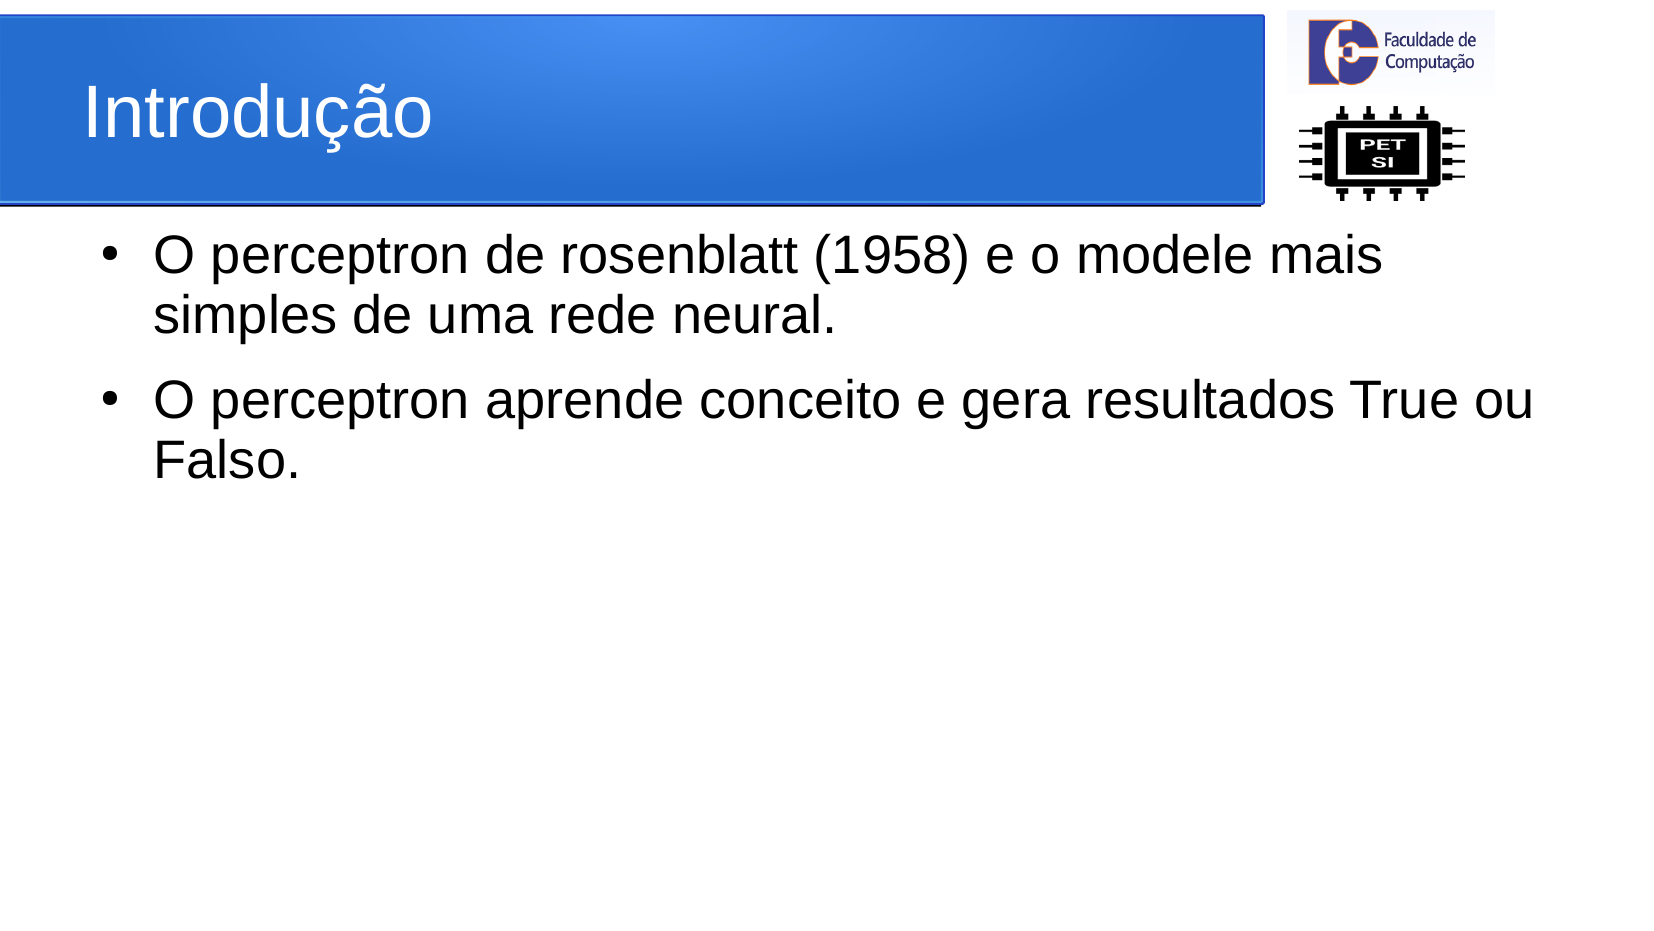

# Introdução
O perceptron de rosenblatt (1958) e o modele mais simples de uma rede neural.
O perceptron aprende conceito e gera resultados True ou Falso.